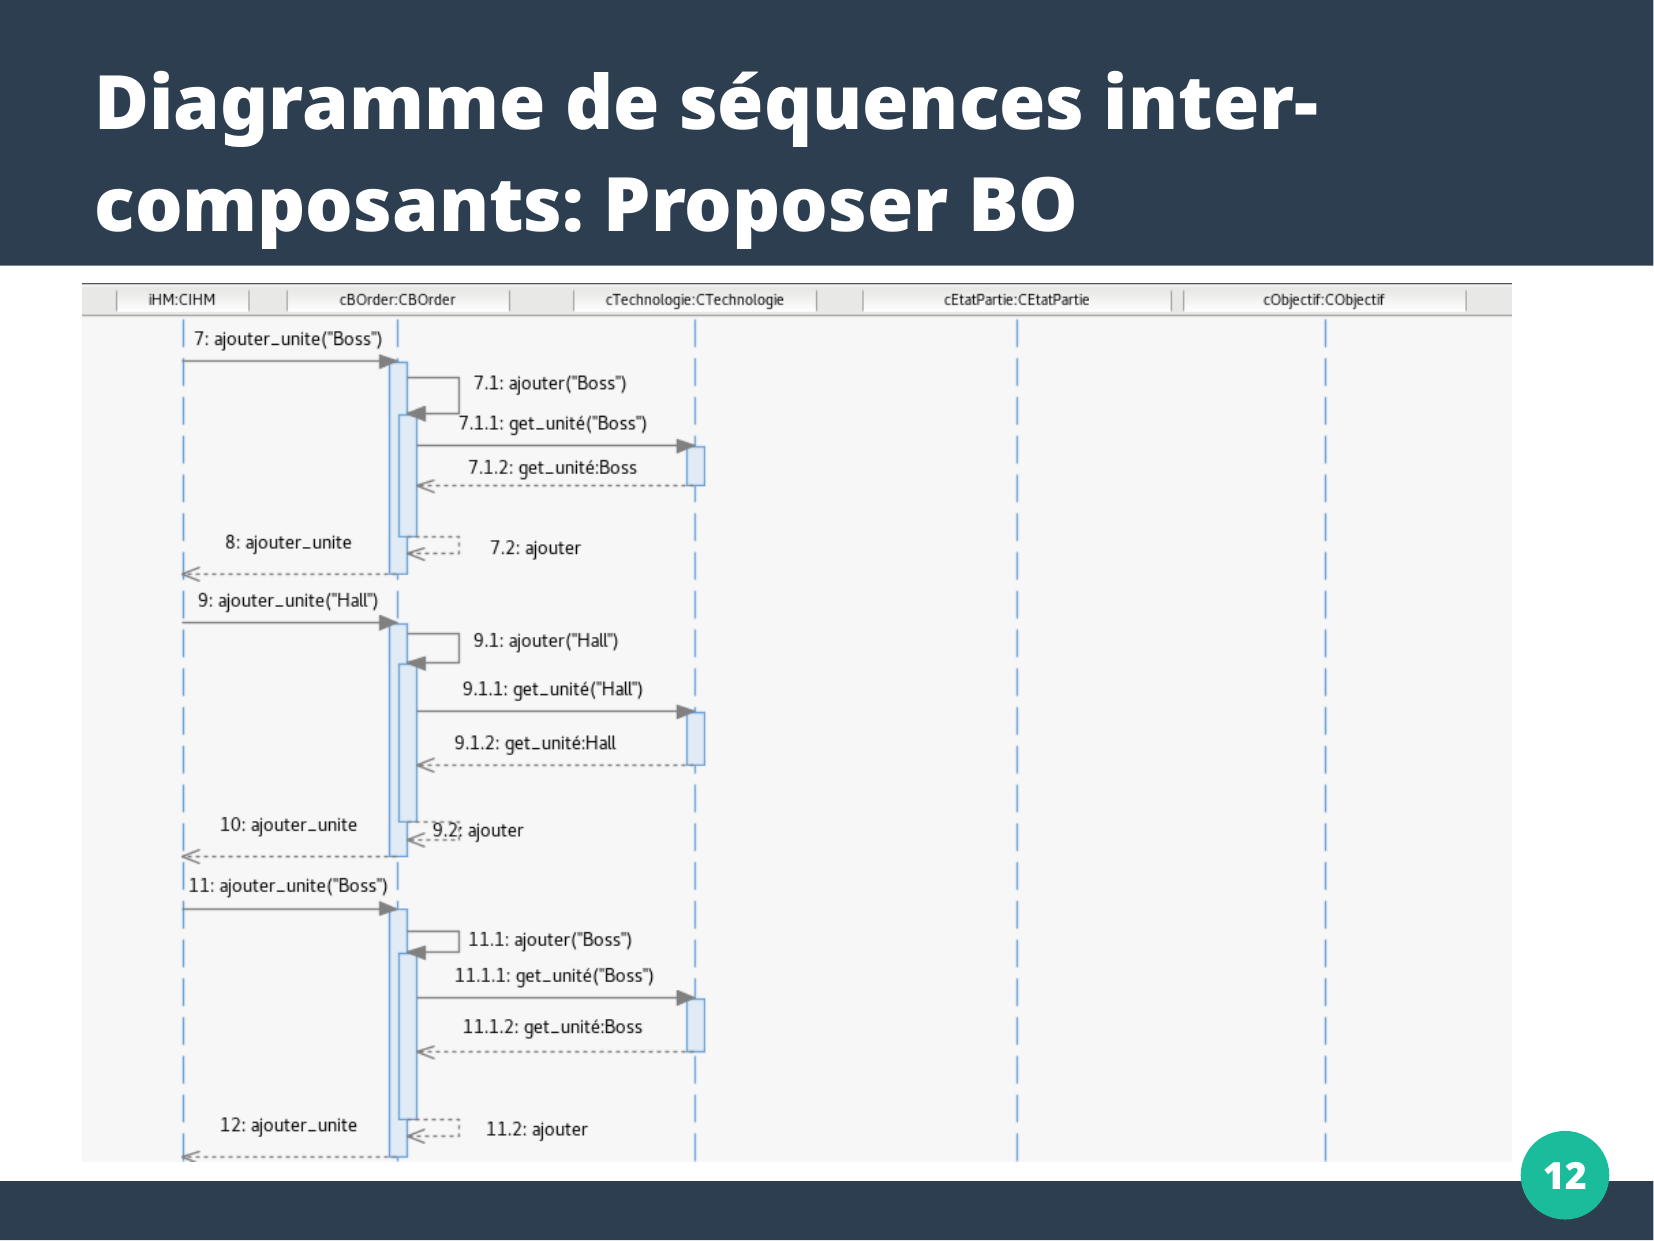

# Diagramme de séquences inter-composants: Proposer BO
12